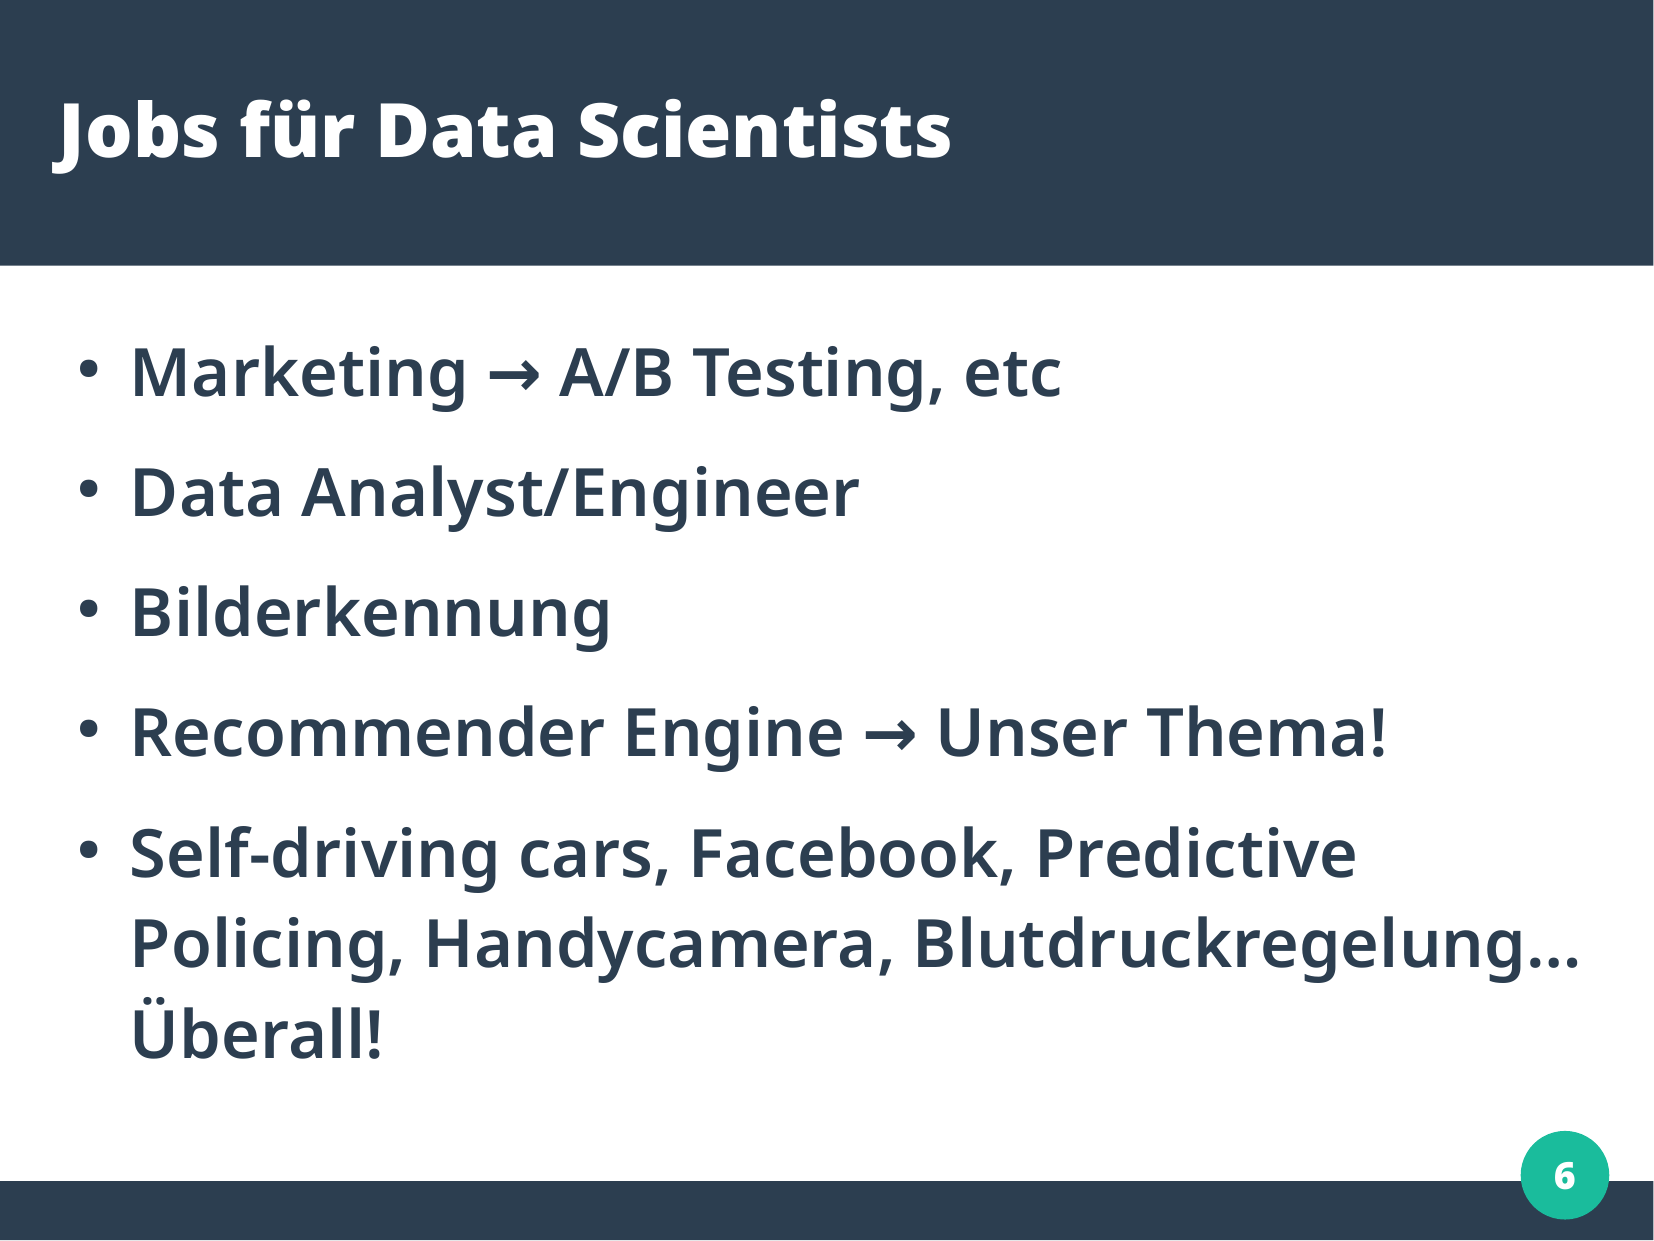

# Jobs für Data Scientists
Marketing → A/B Testing, etc
Data Analyst/Engineer
Bilderkennung
Recommender Engine → Unser Thema!
Self-driving cars, Facebook, Predictive Policing, Handycamera, Blutdruckregelung… Überall!
6